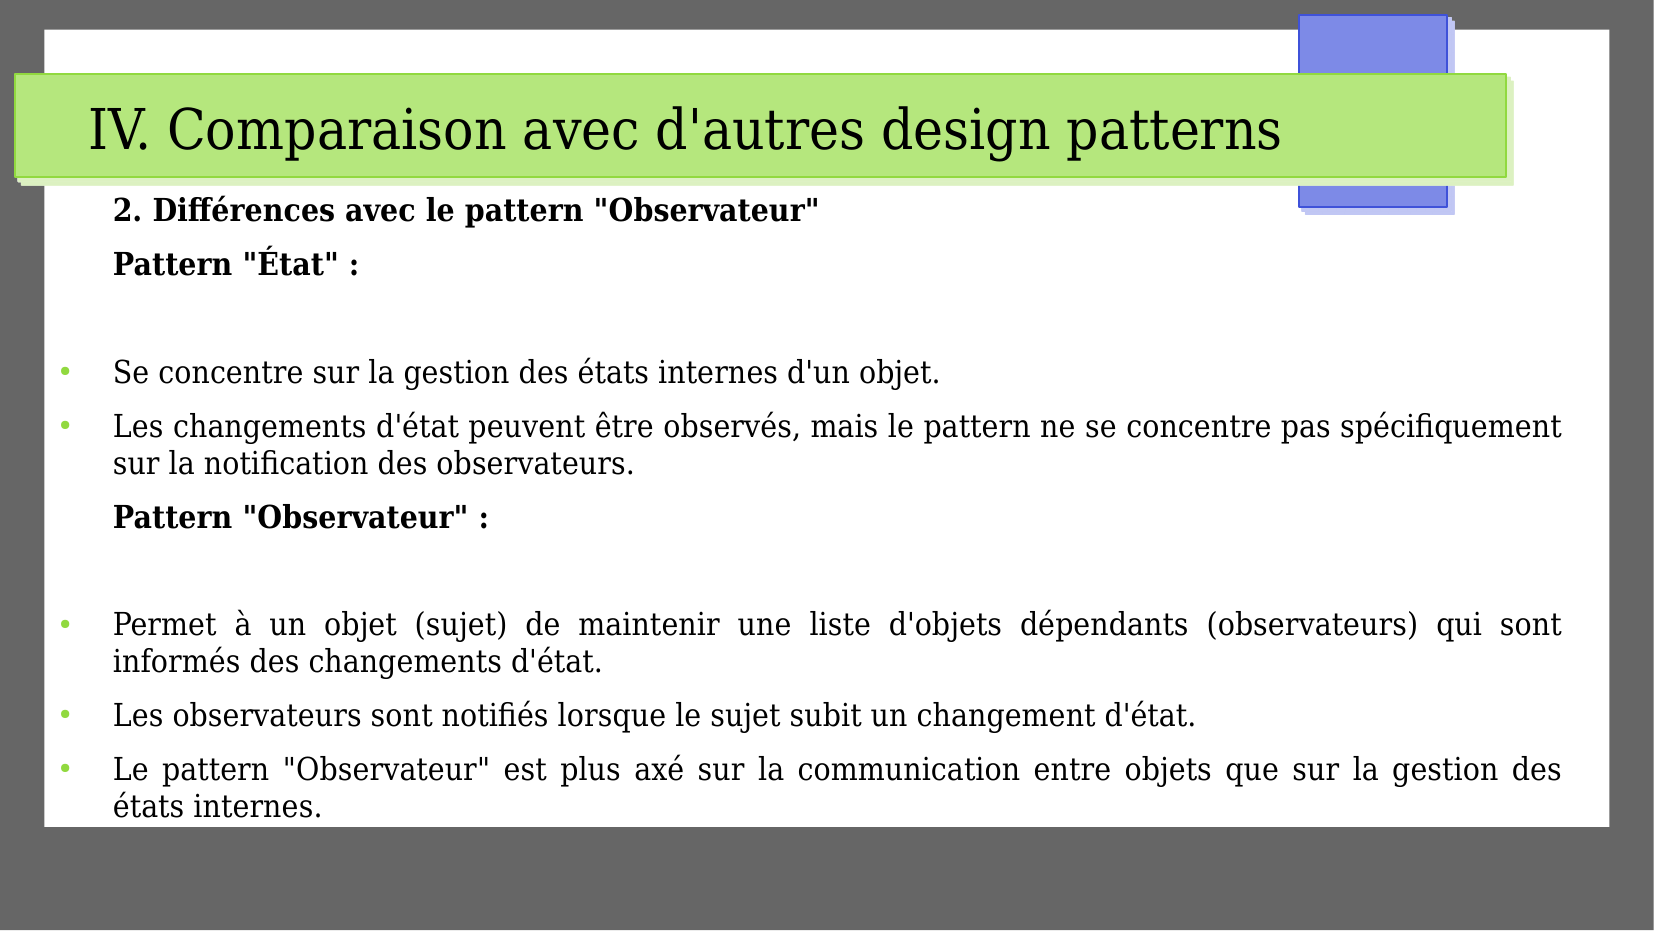

# IV. Comparaison avec d'autres design patterns
2. Différences avec le pattern "Observateur"
Pattern "État" :
Se concentre sur la gestion des états internes d'un objet.
Les changements d'état peuvent être observés, mais le pattern ne se concentre pas spécifiquement sur la notification des observateurs.
Pattern "Observateur" :
Permet à un objet (sujet) de maintenir une liste d'objets dépendants (observateurs) qui sont informés des changements d'état.
Les observateurs sont notifiés lorsque le sujet subit un changement d'état.
Le pattern "Observateur" est plus axé sur la communication entre objets que sur la gestion des états internes.